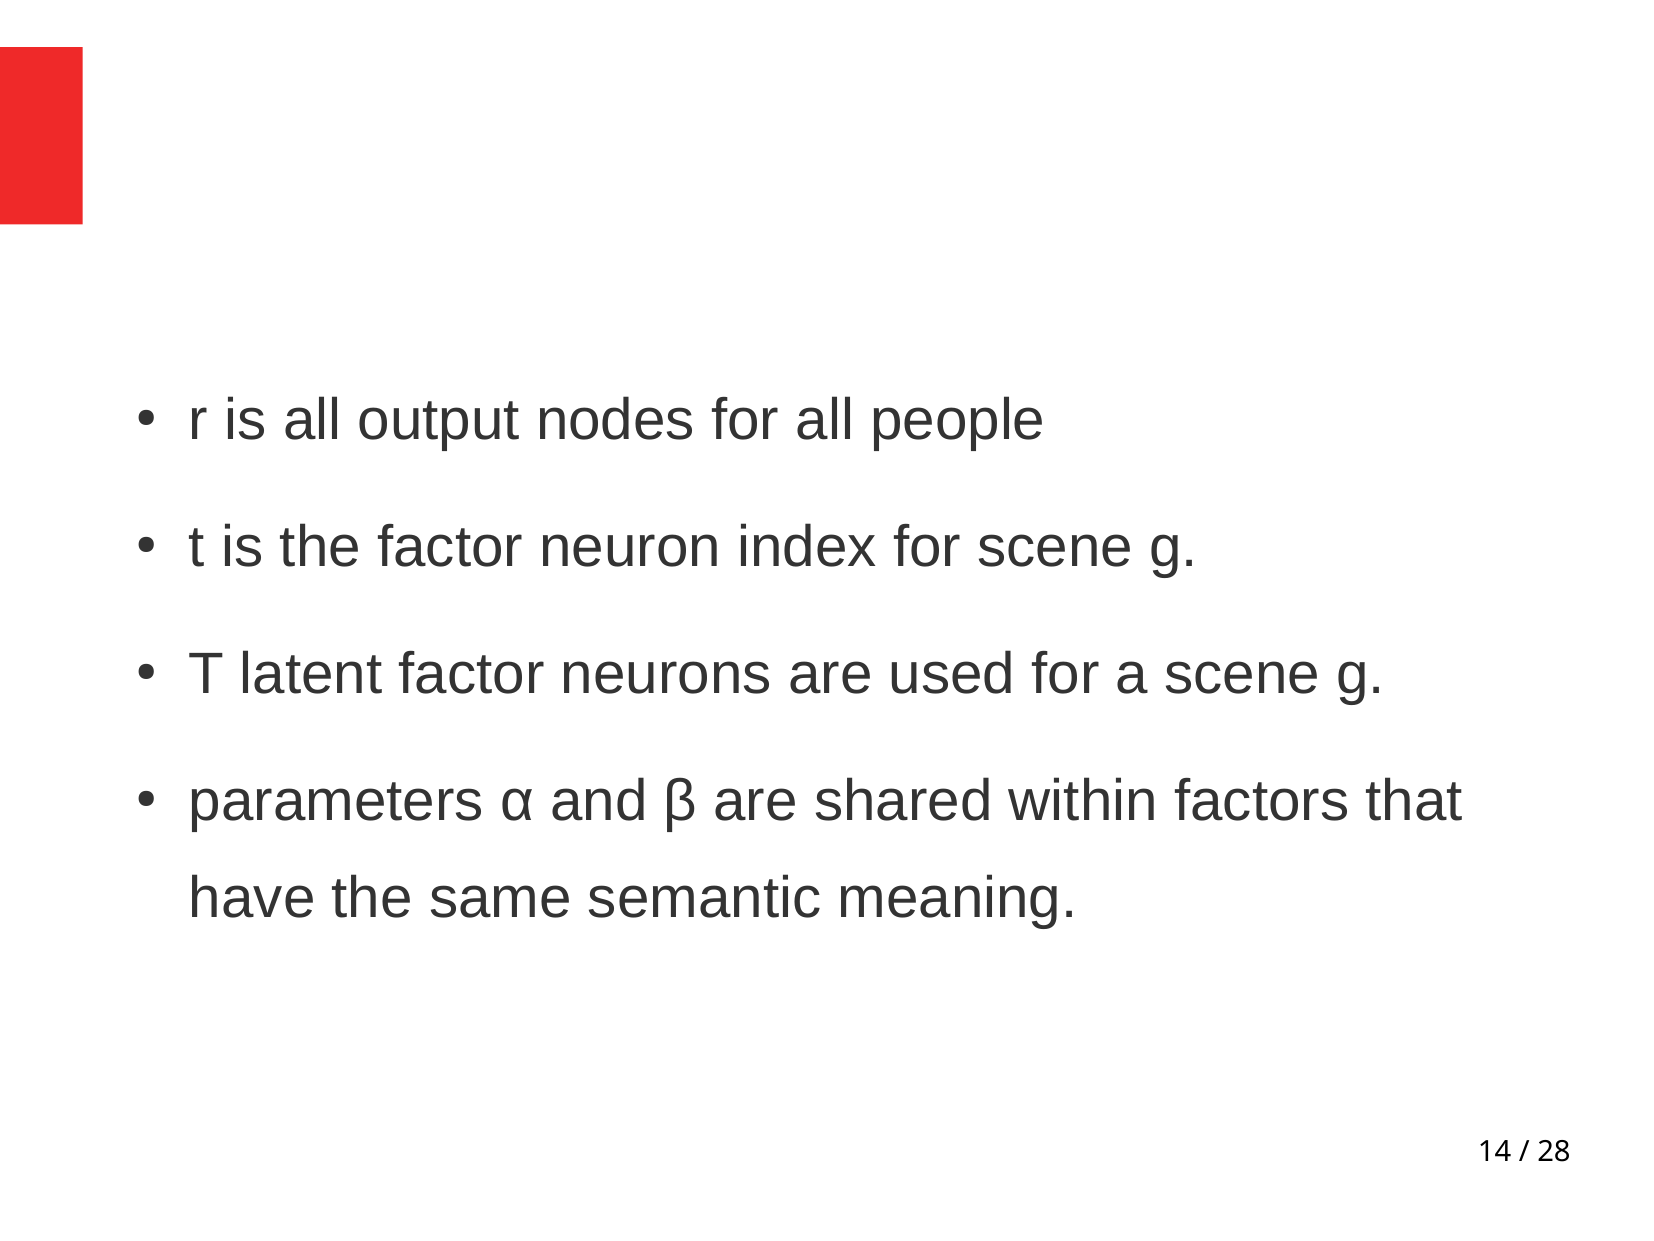

#
r is all output nodes for all people
t is the factor neuron index for scene g.
T latent factor neurons are used for a scene g.
parameters α and β are shared within factors that have the same semantic meaning.
14